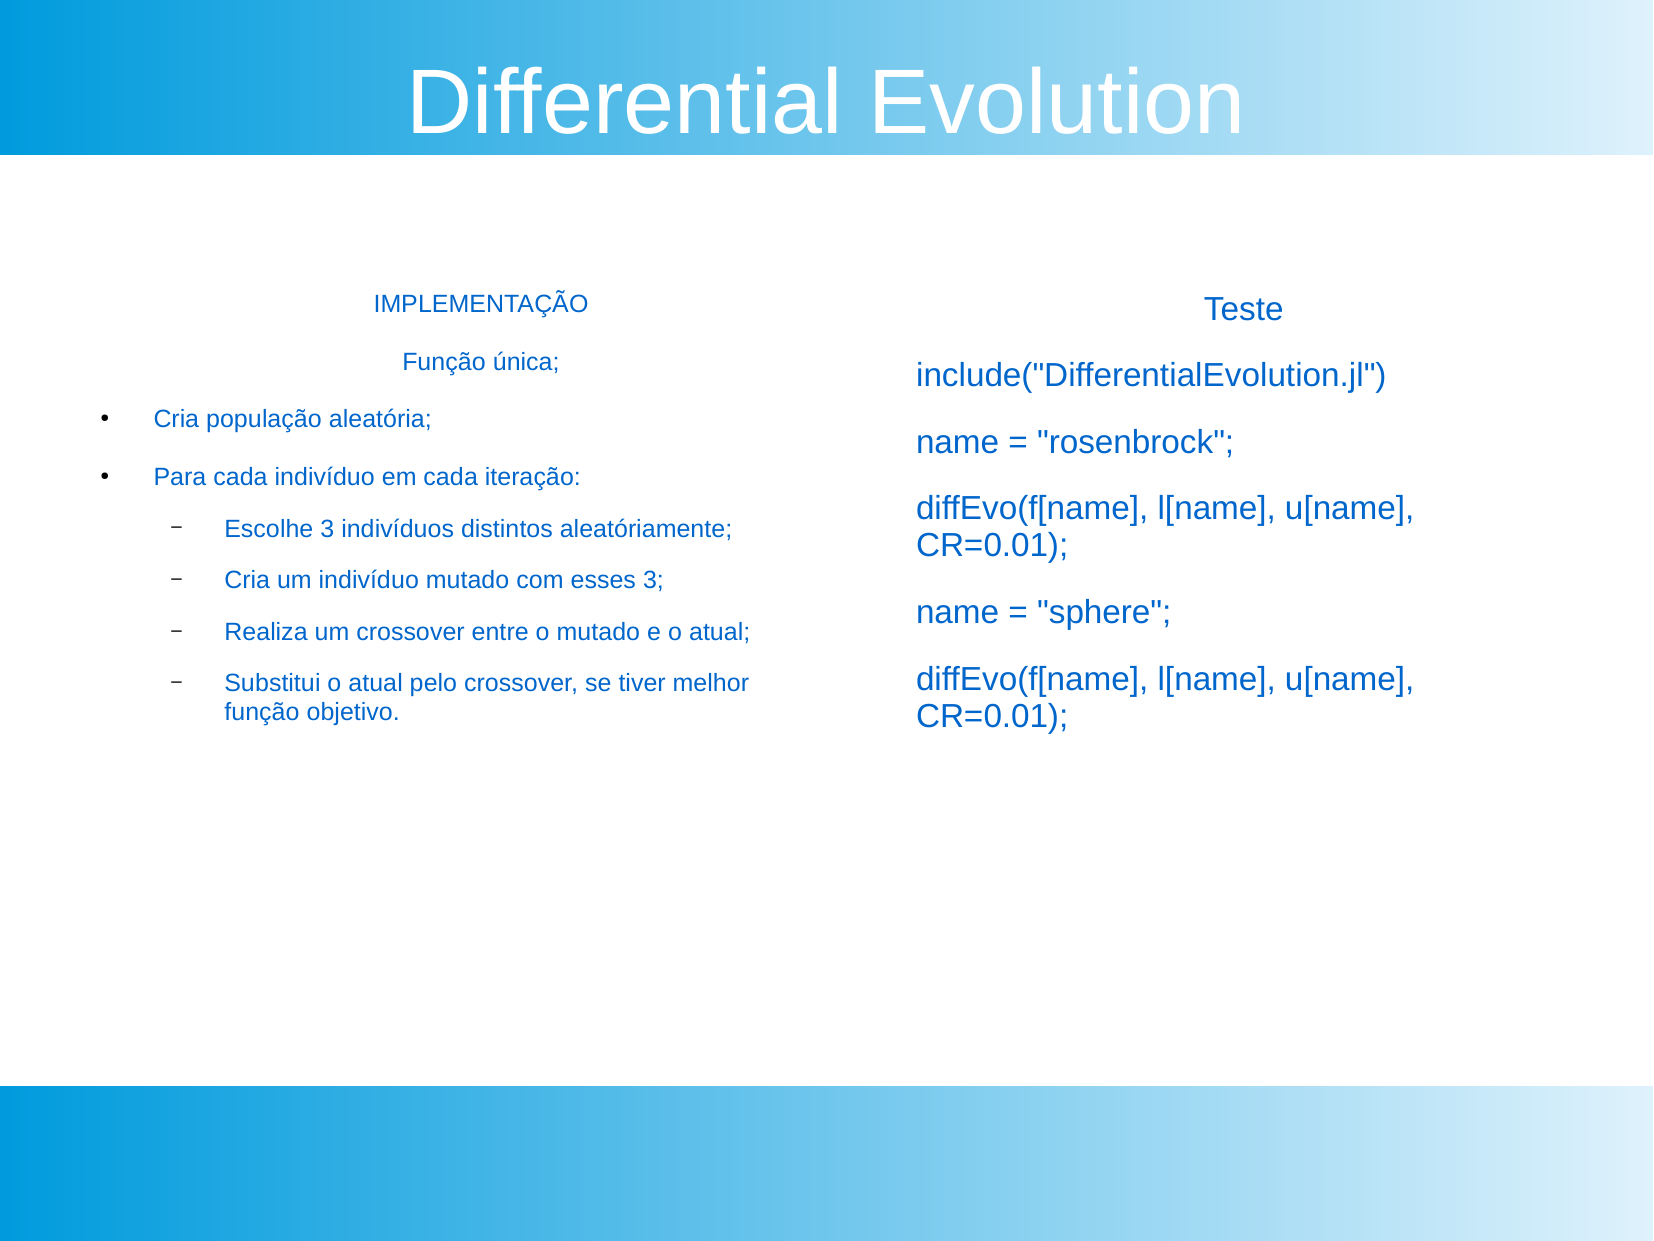

# Differential Evolution
IMPLEMENTAÇÃO
Função única;
Cria população aleatória;
Para cada indivíduo em cada iteração:
Escolhe 3 indivíduos distintos aleatóriamente;
Cria um indivíduo mutado com esses 3;
Realiza um crossover entre o mutado e o atual;
Substitui o atual pelo crossover, se tiver melhor função objetivo.
Teste
include("DifferentialEvolution.jl")
name = "rosenbrock";
diffEvo(f[name], l[name], u[name], CR=0.01);
name = "sphere";
diffEvo(f[name], l[name], u[name], CR=0.01);